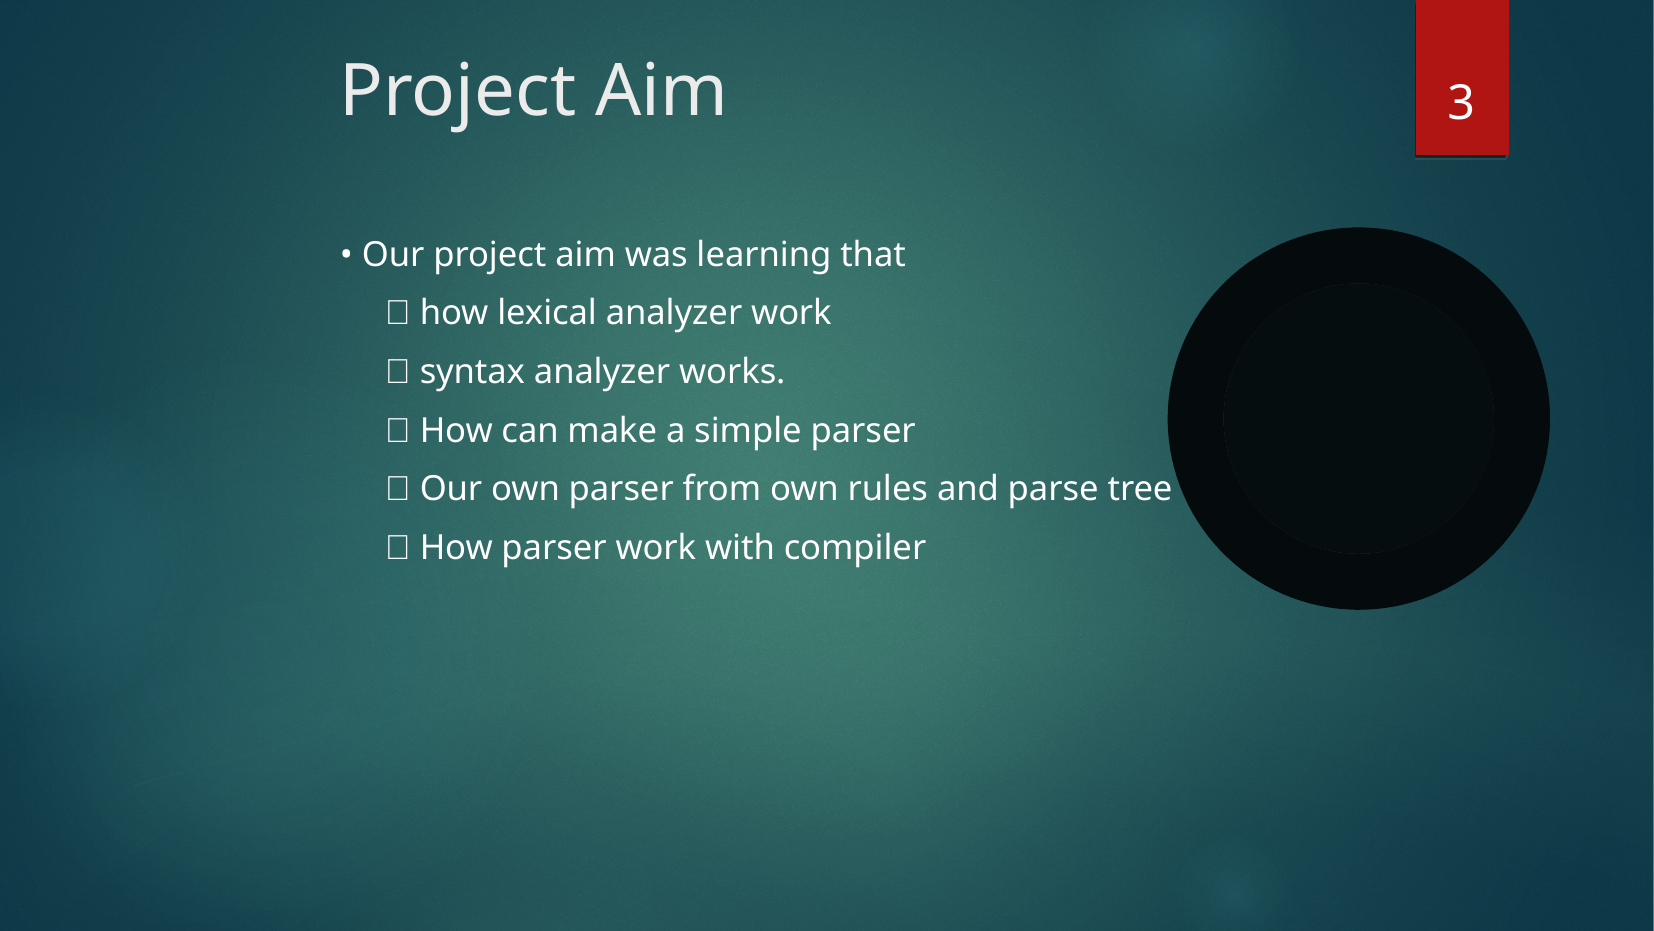

# Project Aim
• Our project aim was learning that
  how lexical analyzer work
  syntax analyzer works.
  How can make a simple parser
  Our own parser from own rules and parse tree
  How parser work with compiler